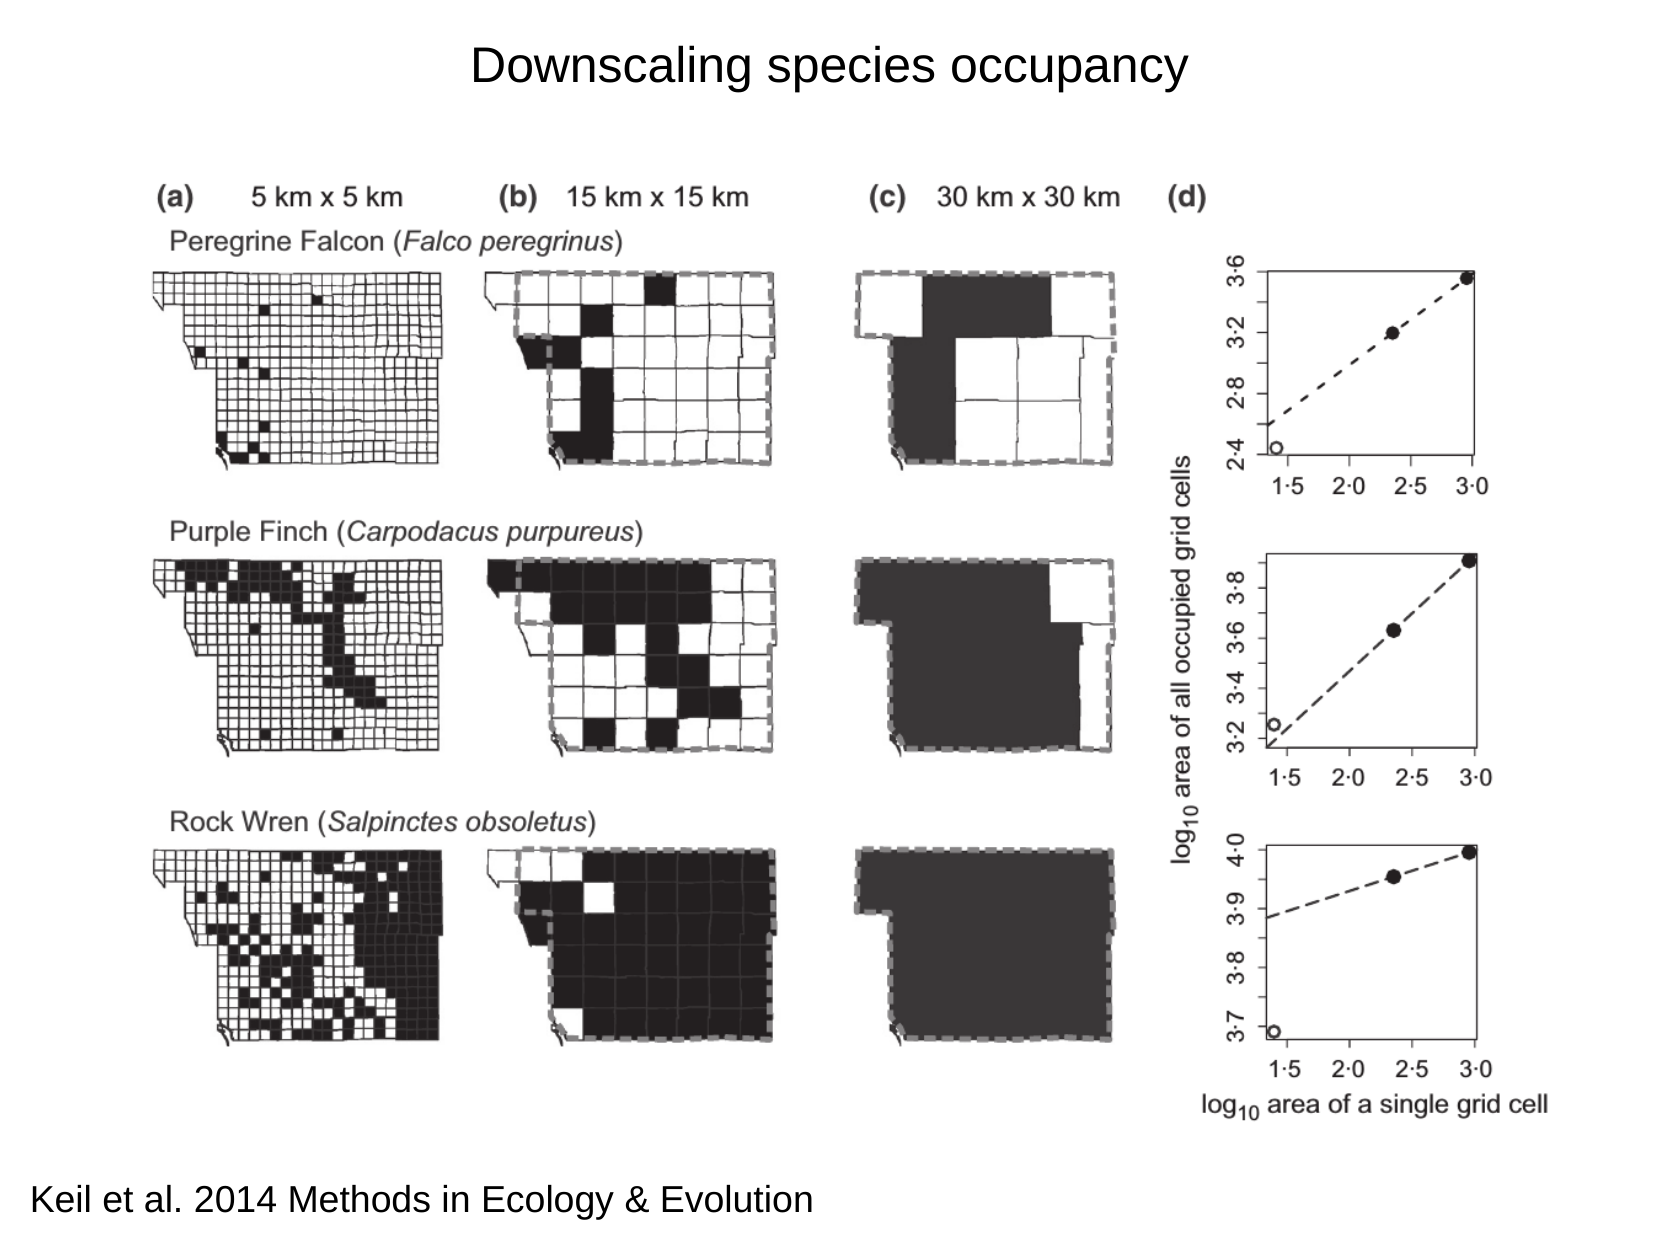

Downscaling species occupancy
Keil et al. 2014 Methods in Ecology & Evolution